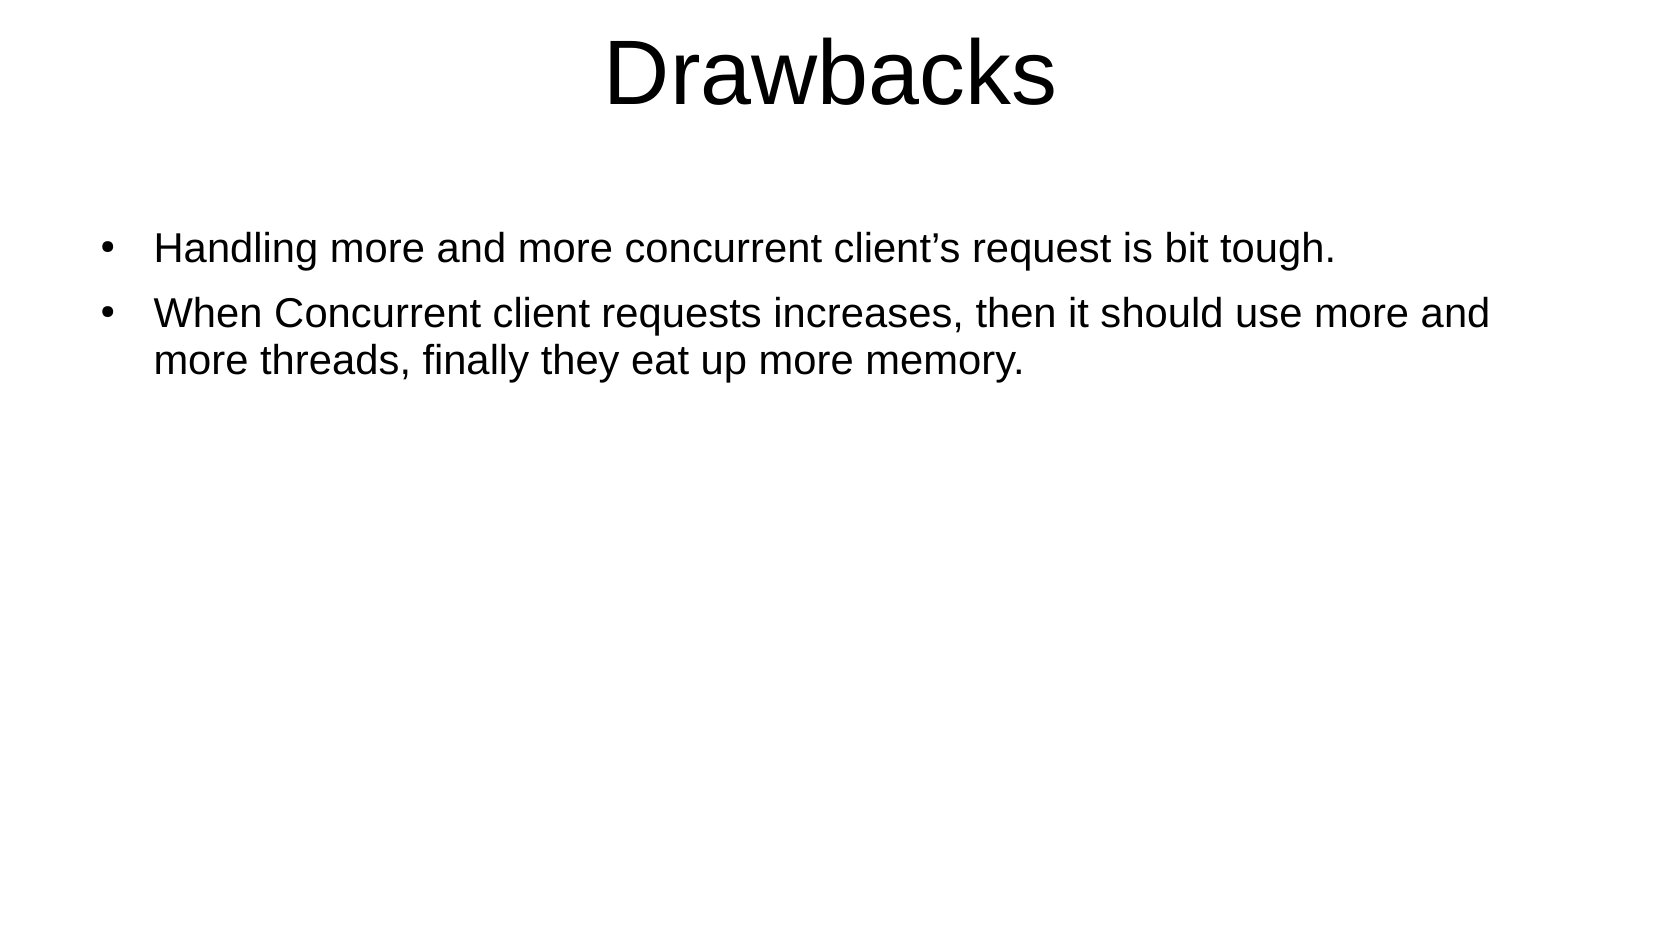

# Drawbacks
Handling more and more concurrent client’s request is bit tough.
When Concurrent client requests increases, then it should use more and more threads, finally they eat up more memory.